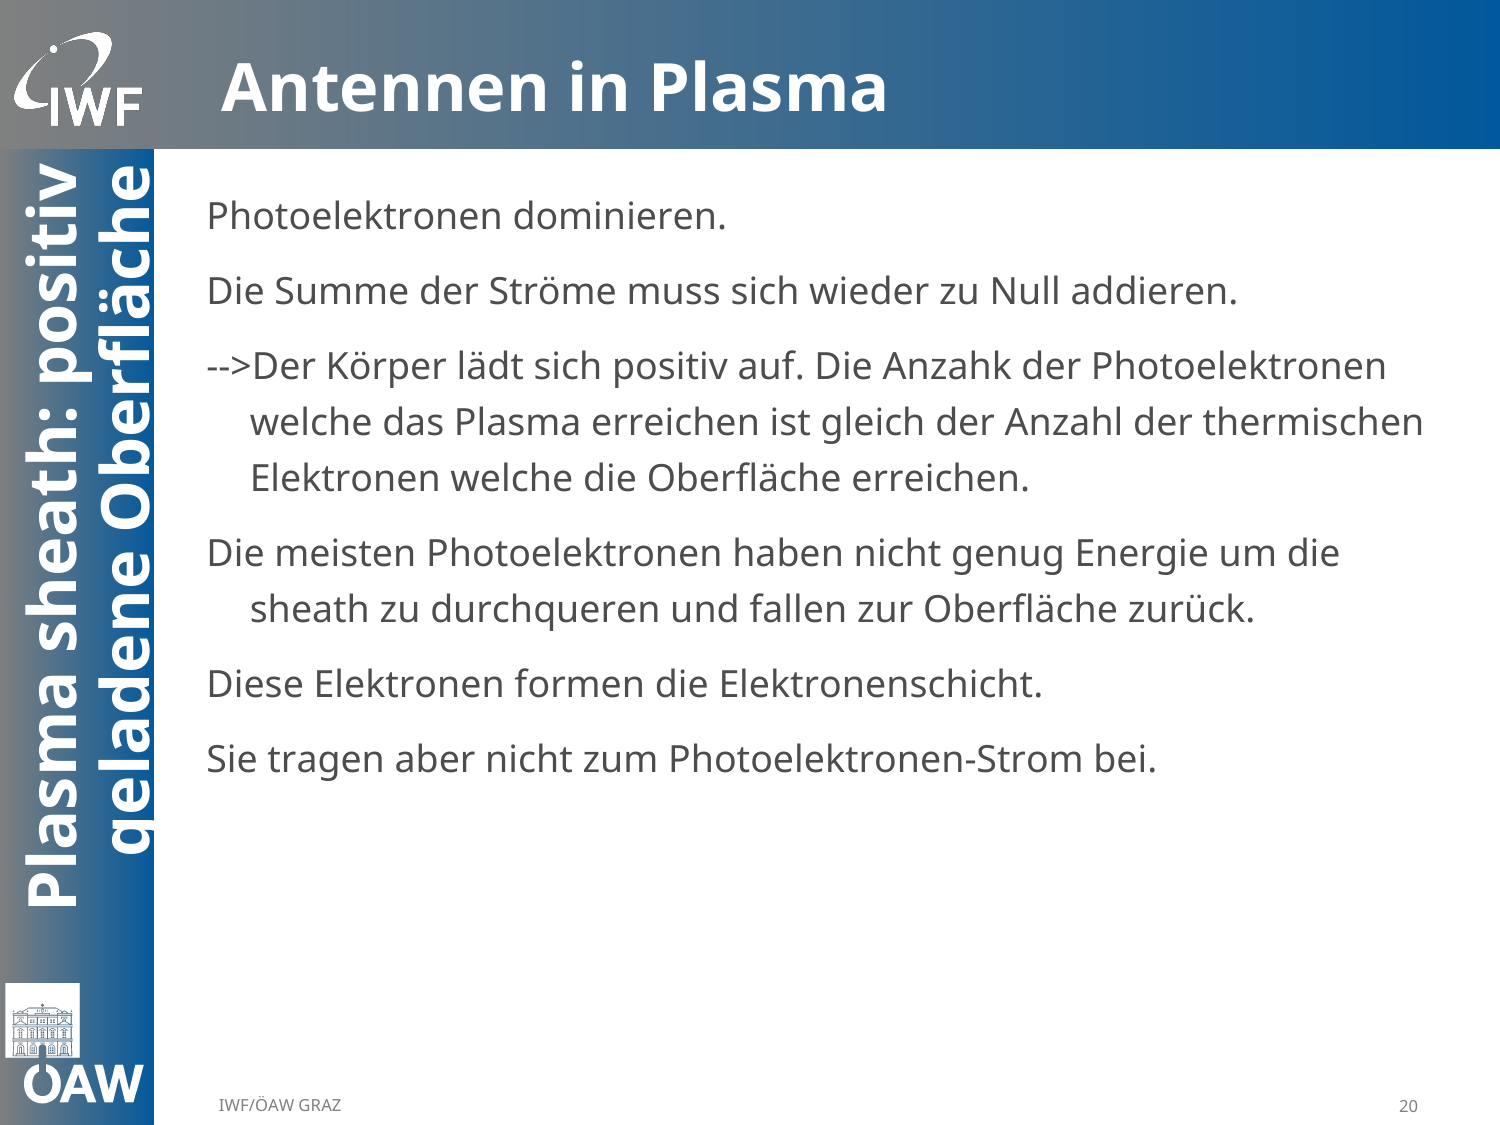

Antennen in Plasma
# Photoelektronen dominieren.
Die Summe der Ströme muss sich wieder zu Null addieren.
-->Der Körper lädt sich positiv auf. Die Anzahk der Photoelektronen welche das Plasma erreichen ist gleich der Anzahl der thermischen Elektronen welche die Oberfläche erreichen.
Die meisten Photoelektronen haben nicht genug Energie um die sheath zu durchqueren und fallen zur Oberfläche zurück.
Diese Elektronen formen die Elektronenschicht.
Sie tragen aber nicht zum Photoelektronen-Strom bei.
Plasma sheath: positiv geladene Oberfläche
IWF/ÖAW GRAZ
20